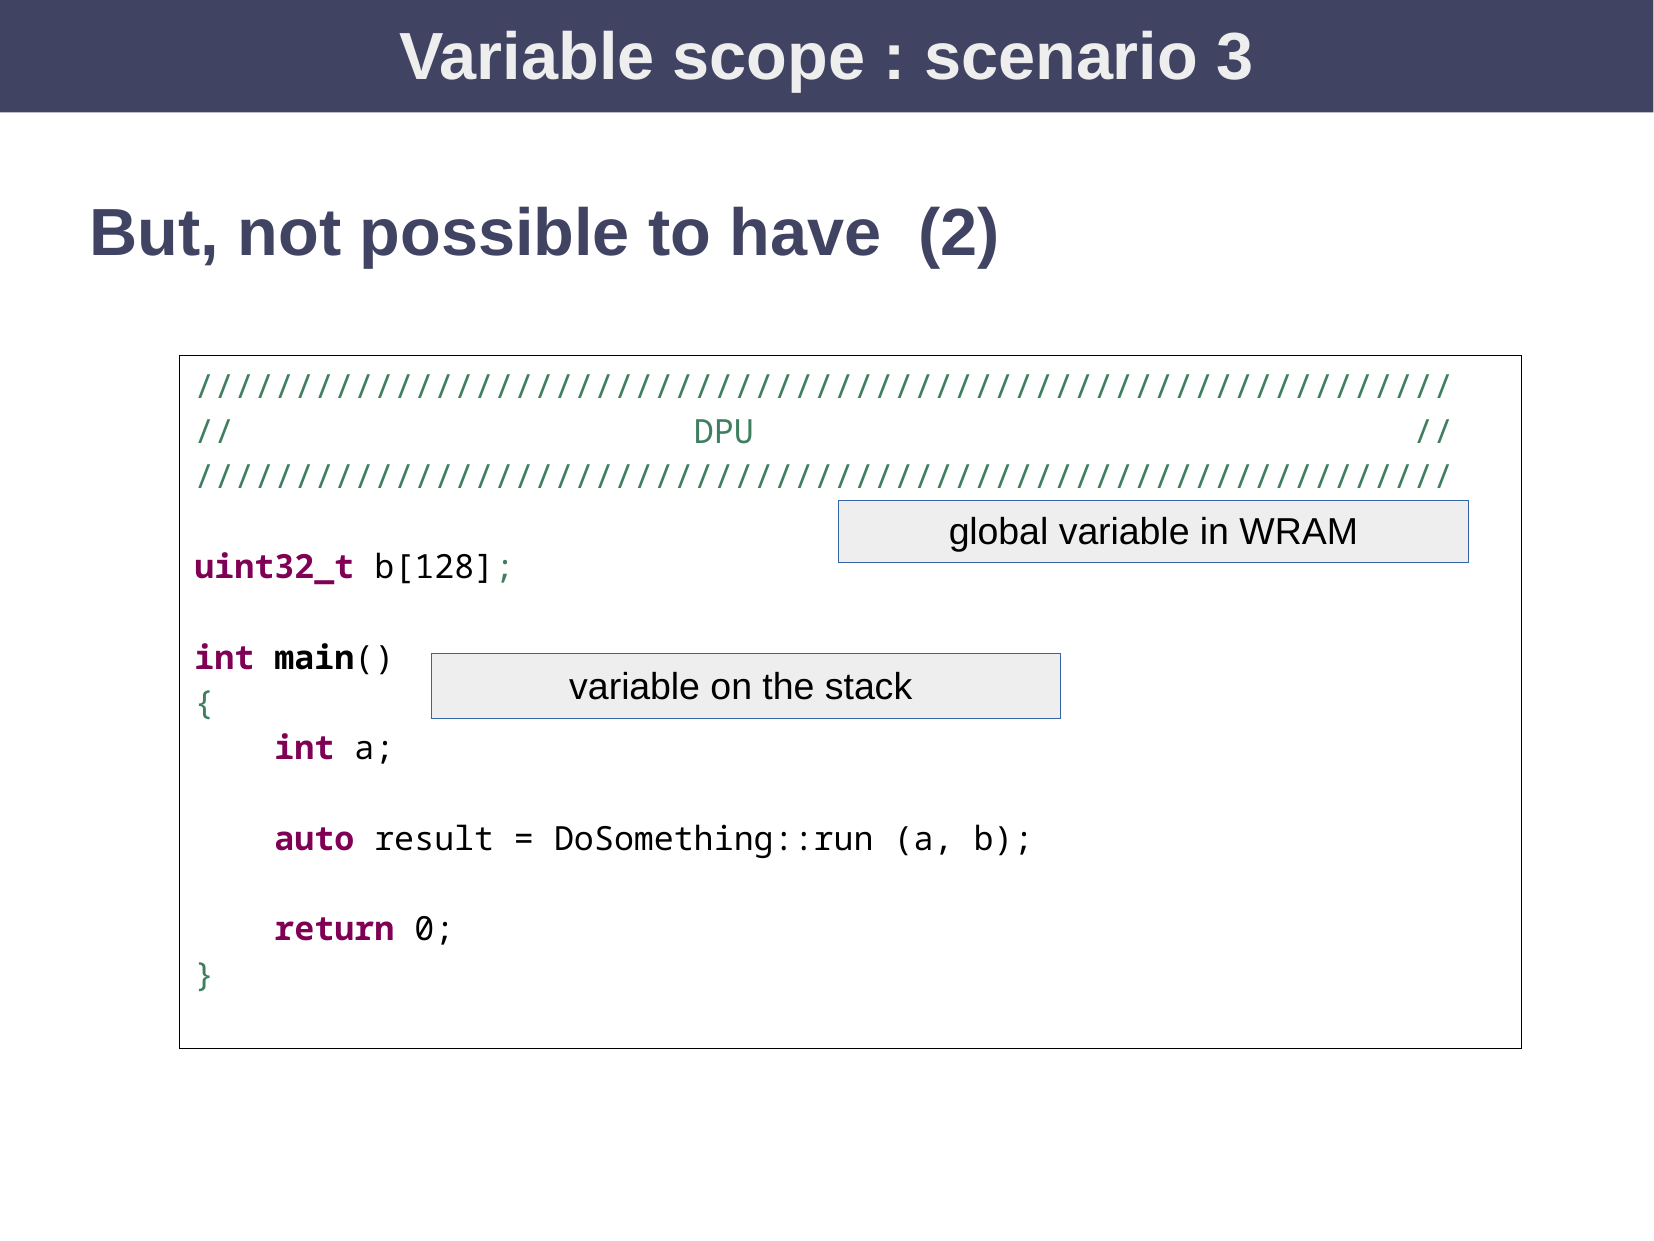

Variable scope : scenario 3
But, not possible to have (2)
///////////////////////////////////////////////////////////////
// DPU //
///////////////////////////////////////////////////////////////
uint32_t b[128];
int main()
{
 int a;
 auto result = DoSomething::run (a, b);
 return 0;
}
global variable in WRAM
variable on the stack